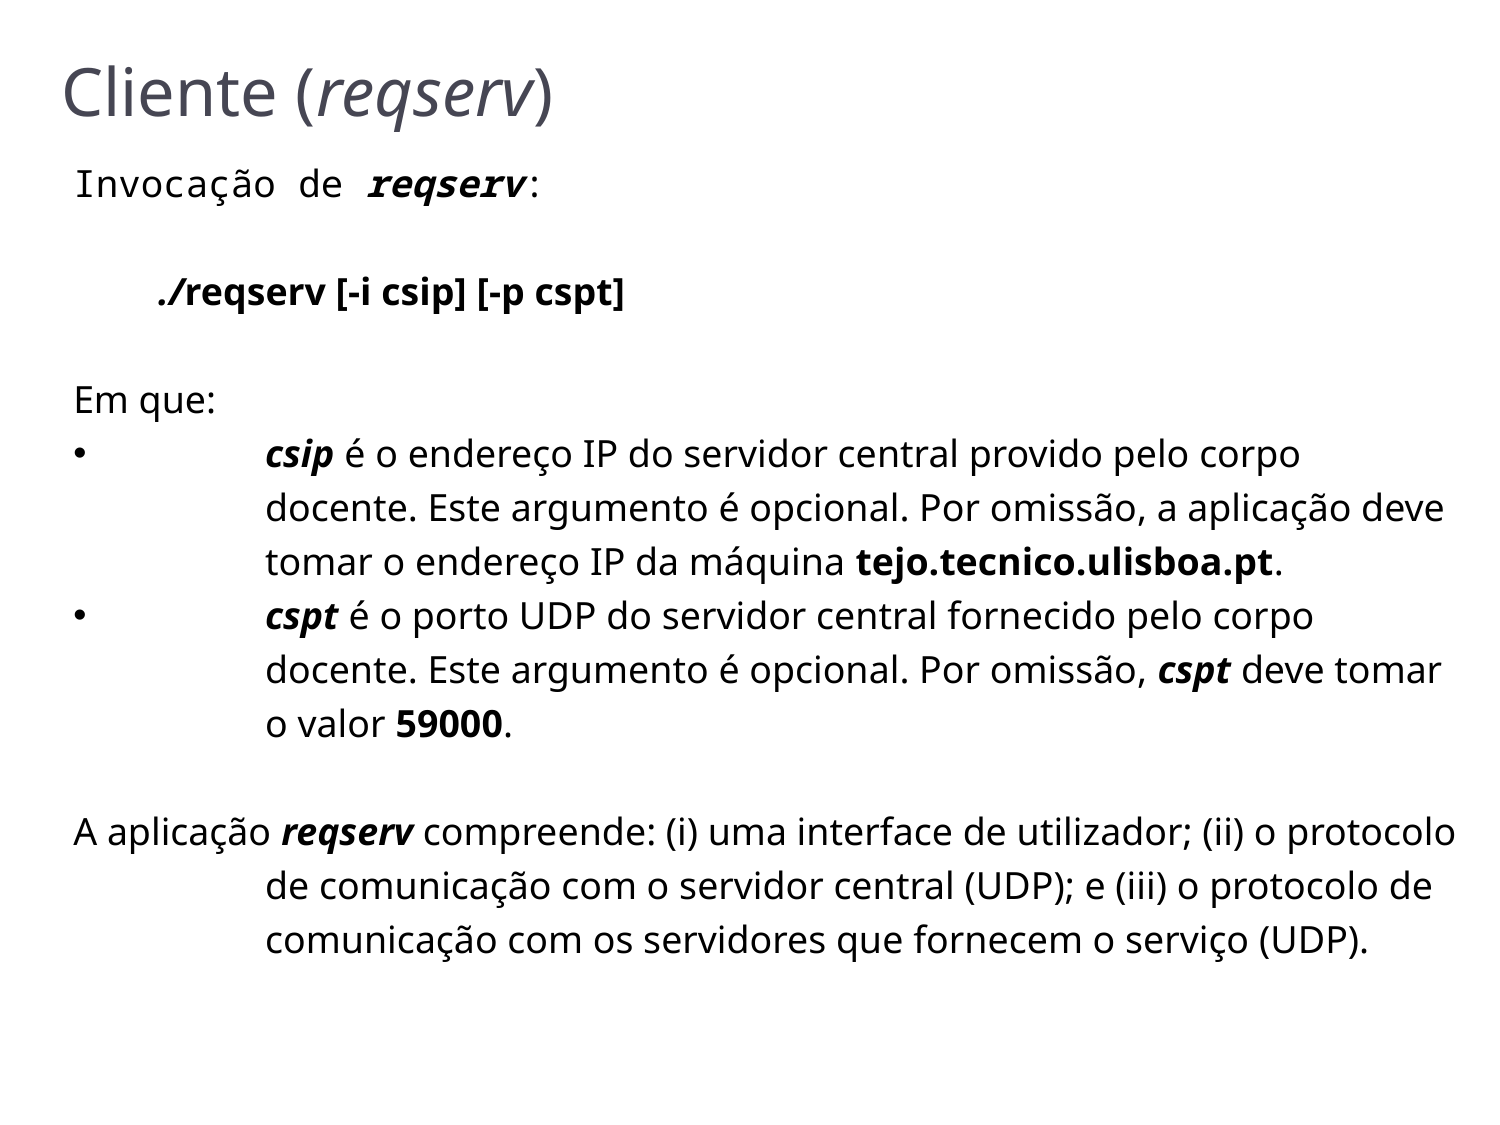

# Cliente (reqserv)
Invocação de reqserv:
	 ./reqserv [-i csip] [-p cspt]
Em que:
csip é o endereço IP do servidor central provido pelo corpo docente. Este argumento é opcional. Por omissão, a aplicação deve tomar o endereço IP da máquina tejo.tecnico.ulisboa.pt.
cspt é o porto UDP do servidor central fornecido pelo corpo docente. Este argumento é opcional. Por omissão, cspt deve tomar o valor 59000.
A aplicação reqserv compreende: (i) uma interface de utilizador; (ii) o protocolo de comunicação com o servidor central (UDP); e (iii) o protocolo de comunicação com os servidores que fornecem o serviço (UDP).